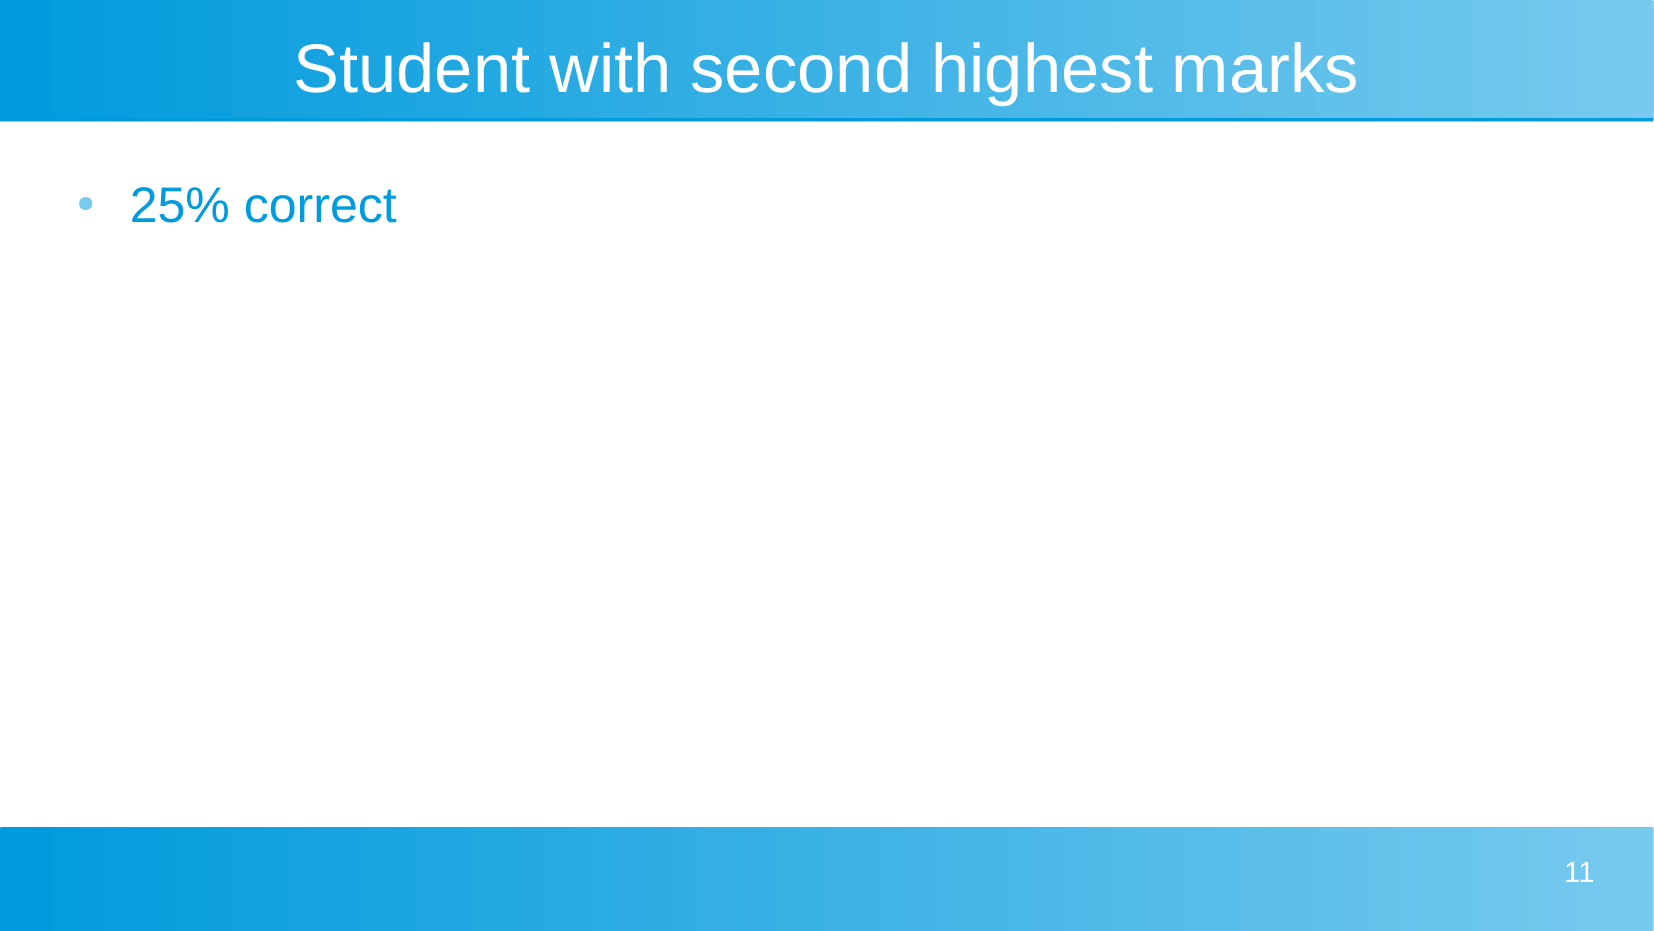

# Student with second highest marks
25% correct
11